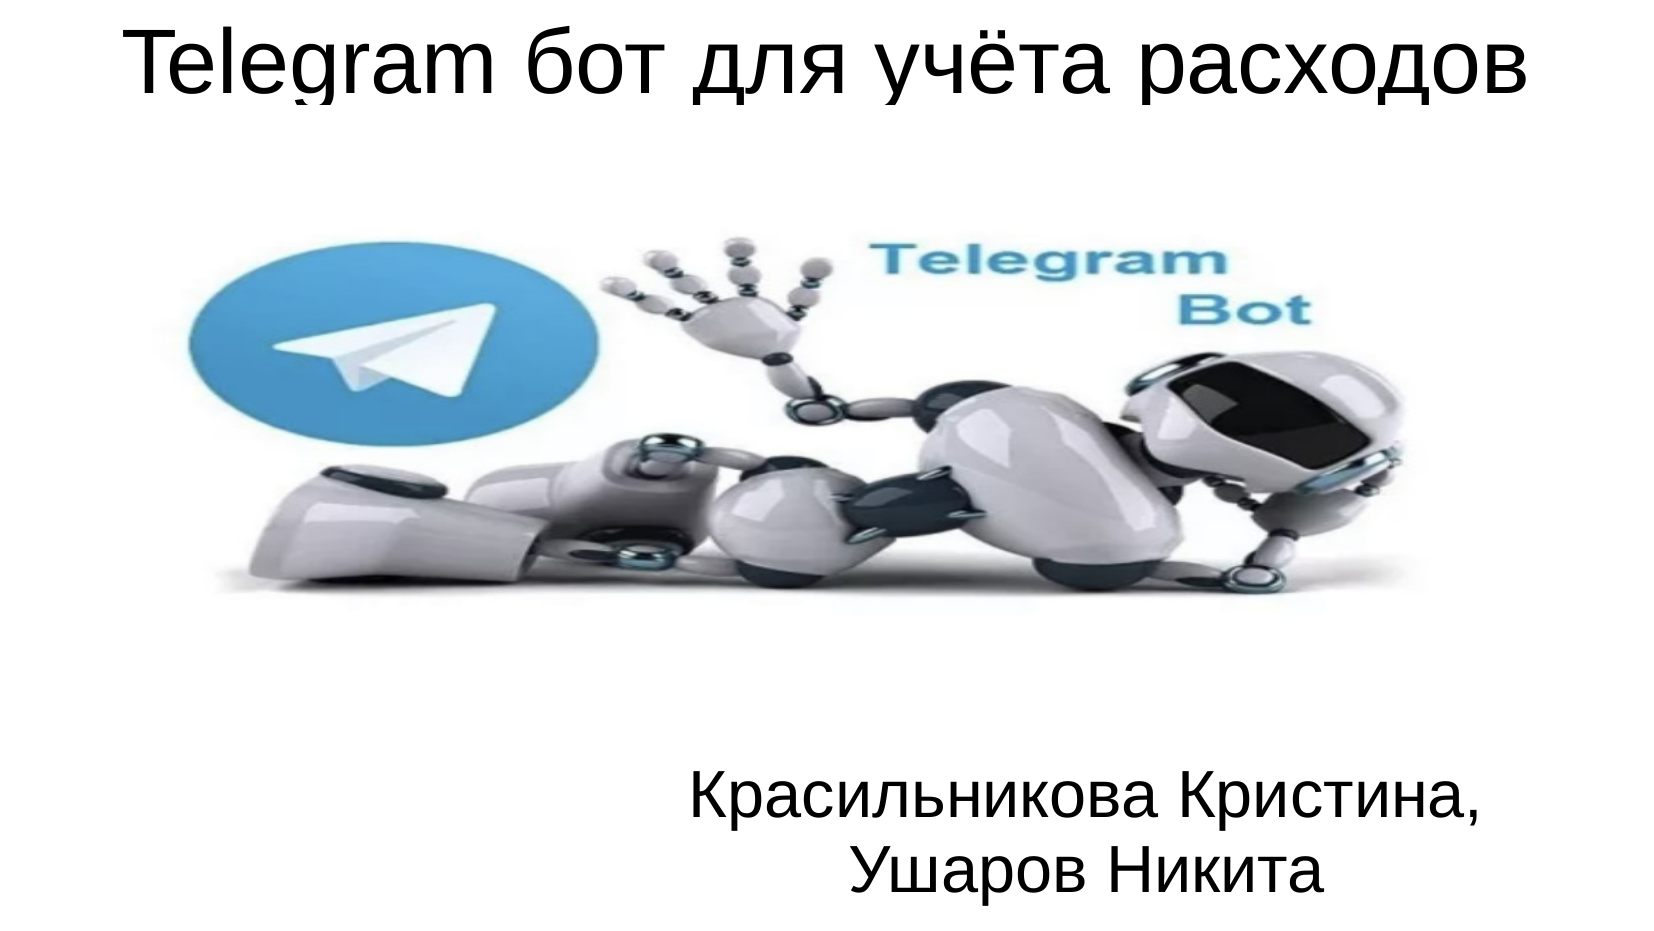

# Telegram бот для учёта расходов
Красильникова Кристина, Ушаров Никита